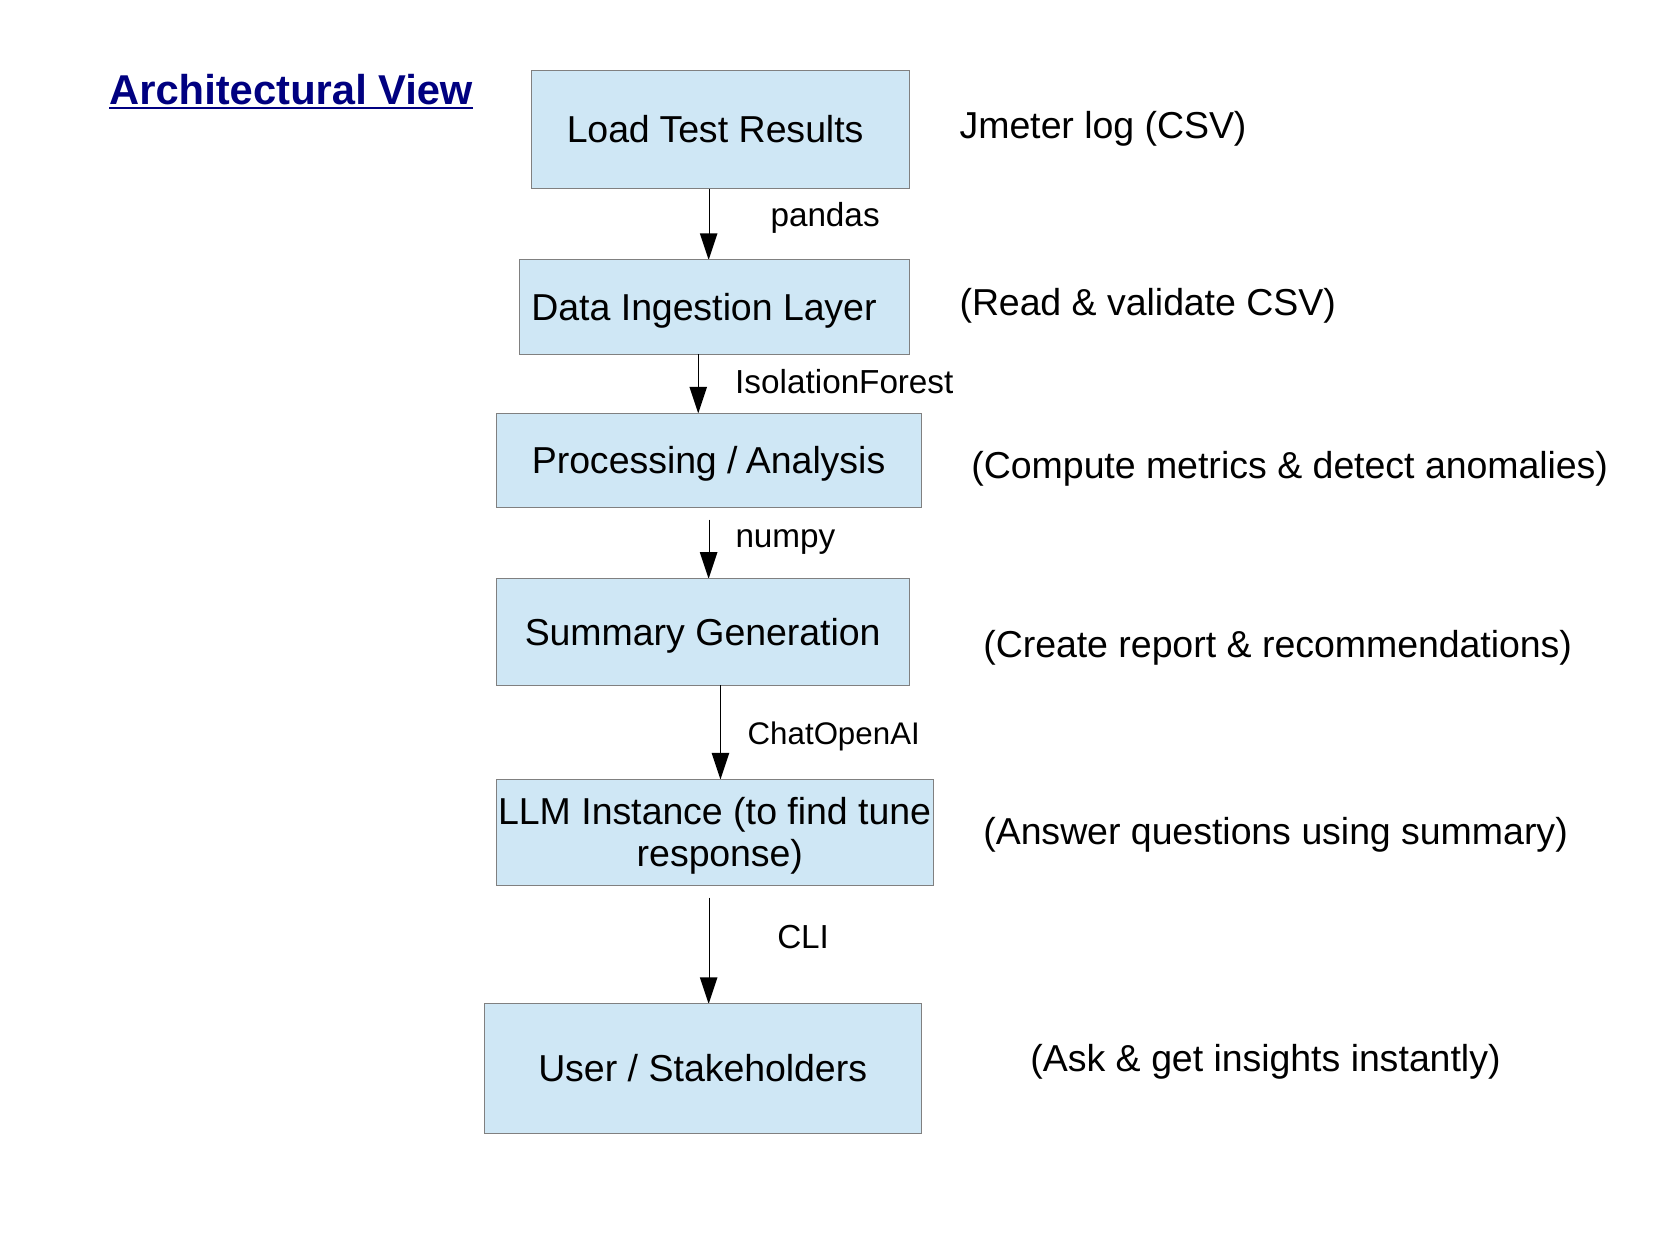

Architectural View
 Load Test Results
Jmeter log (CSV)
pandas
Data Ingestion Layer
(Read & validate CSV)
IsolationForest
Processing / Analysis
(Compute metrics & detect anomalies)
numpy
 Summary Generation
(Create report & recommendations)
ChatOpenAI
LLM Instance (to find tune
 response)
(Answer questions using summary)
CLI
 User / Stakeholders
(Ask & get insights instantly)